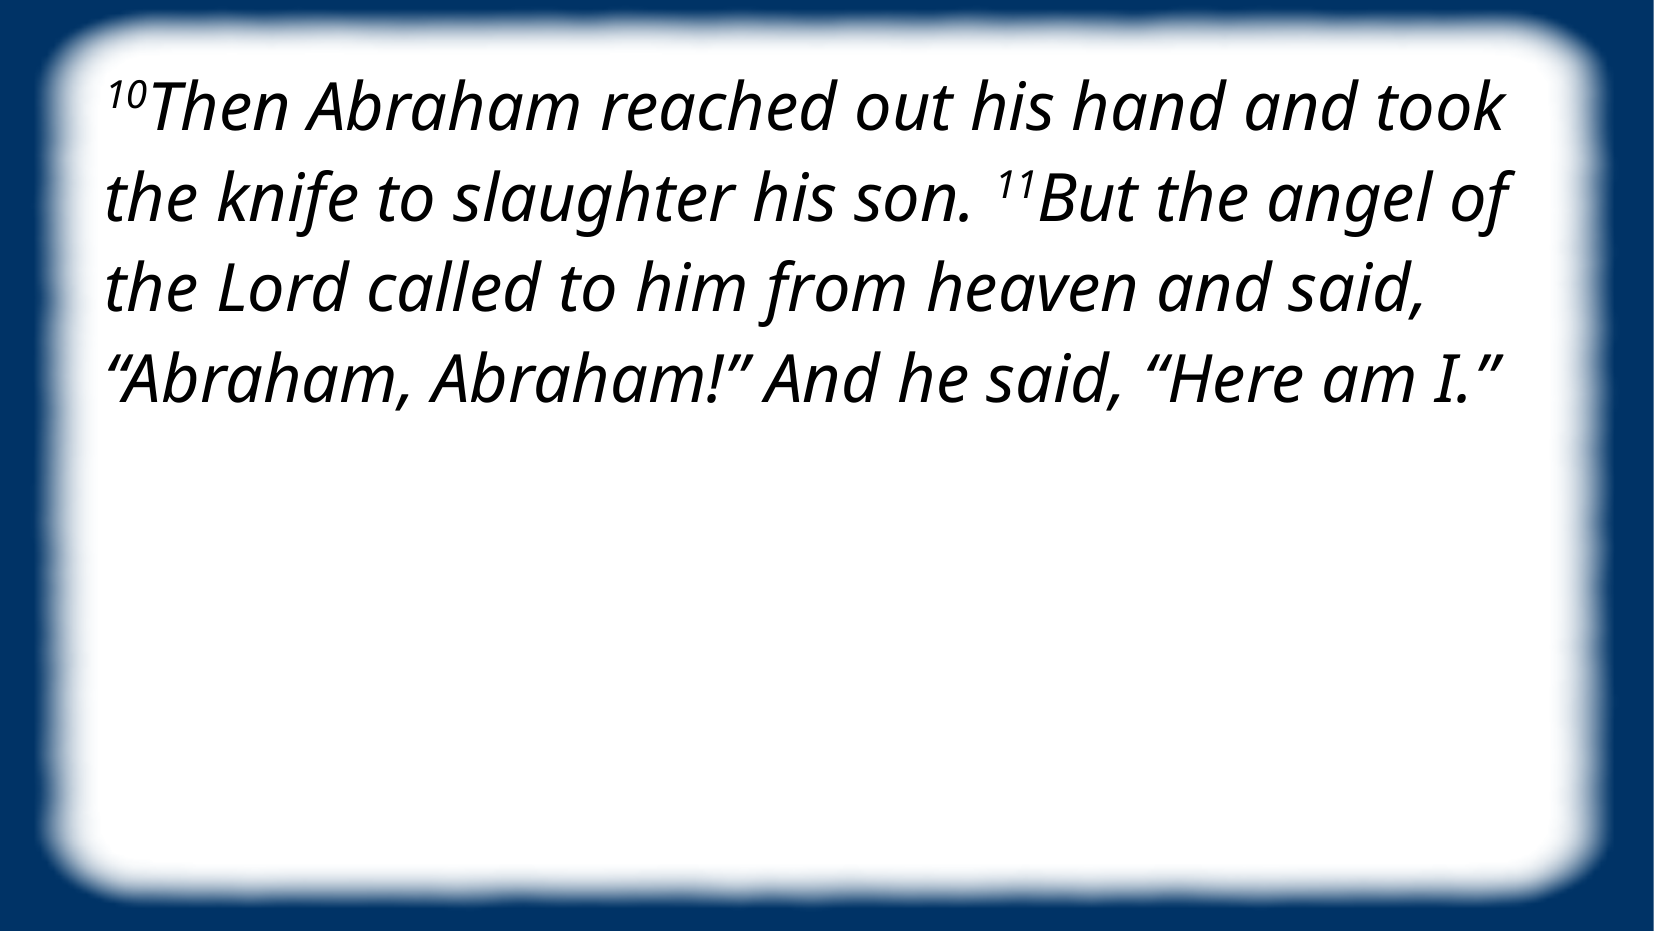

10Then Abraham reached out his hand and took the knife to slaughter his son. 11But the angel of the Lord called to him from heaven and said, “Abraham, Abraham!” And he said, “Here am I.”